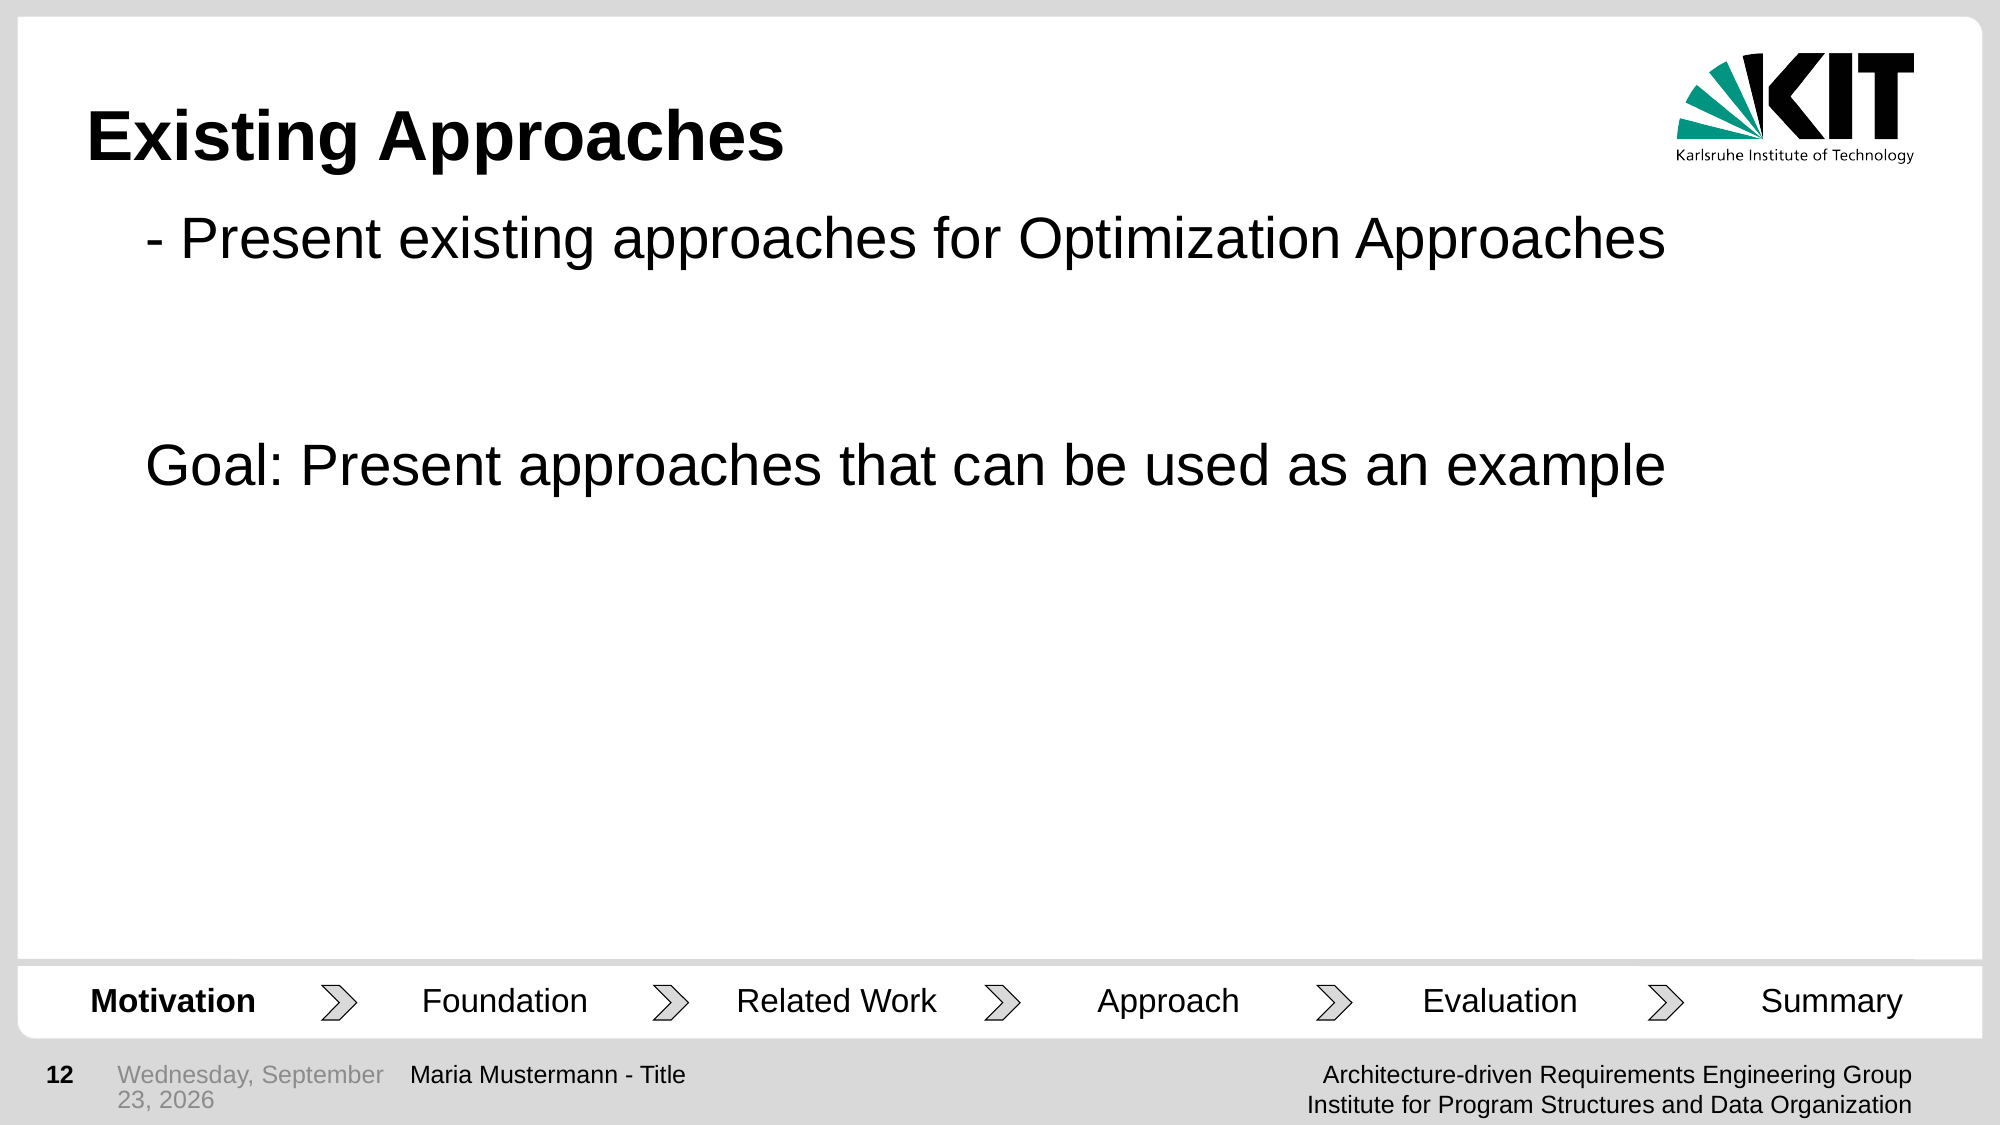

# Existing Approaches
- Present existing approaches for Optimization Approaches
Goal: Present approaches that can be used as an example
Foundation
Related Work
Approach
Evaluation
Summary
Motivation